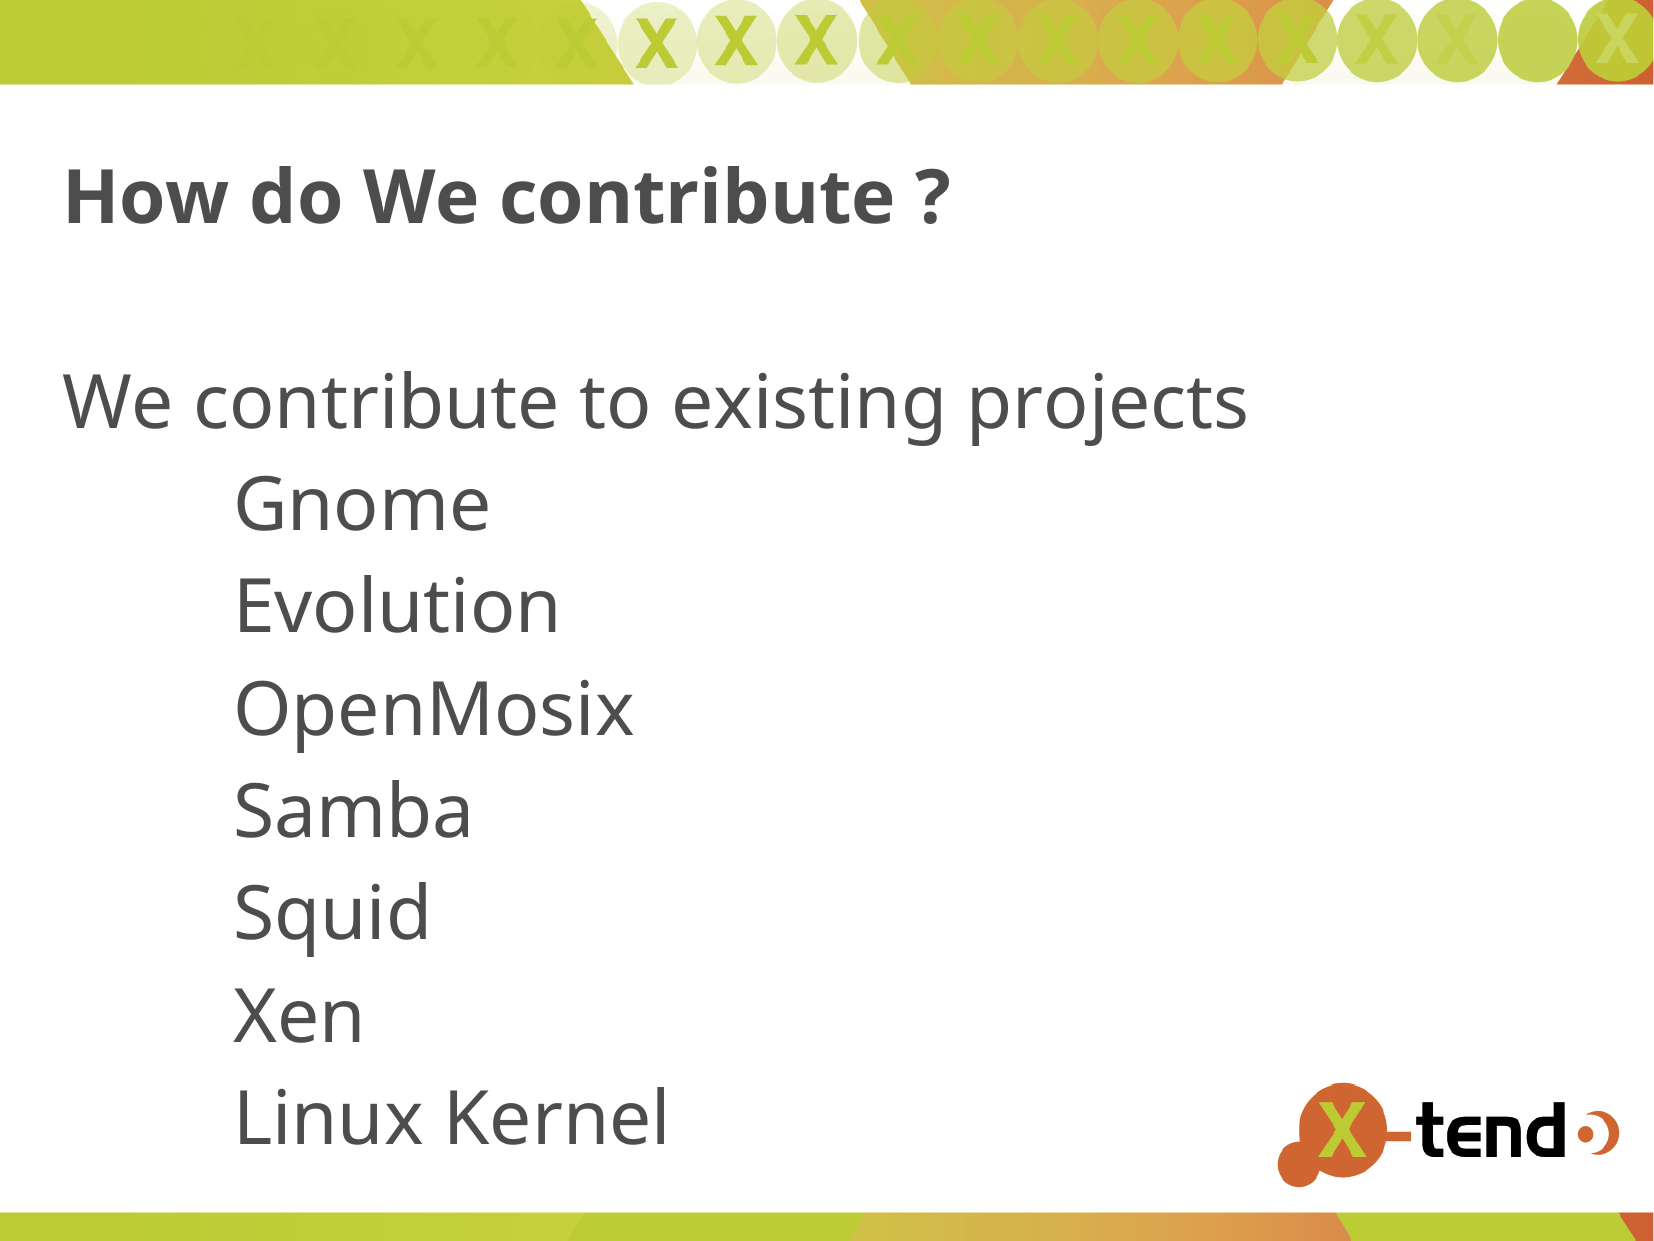

How do We contribute ?
We contribute to existing projects
Gnome
Evolution
OpenMosix
Samba
Squid
Xen
Linux Kernel
#